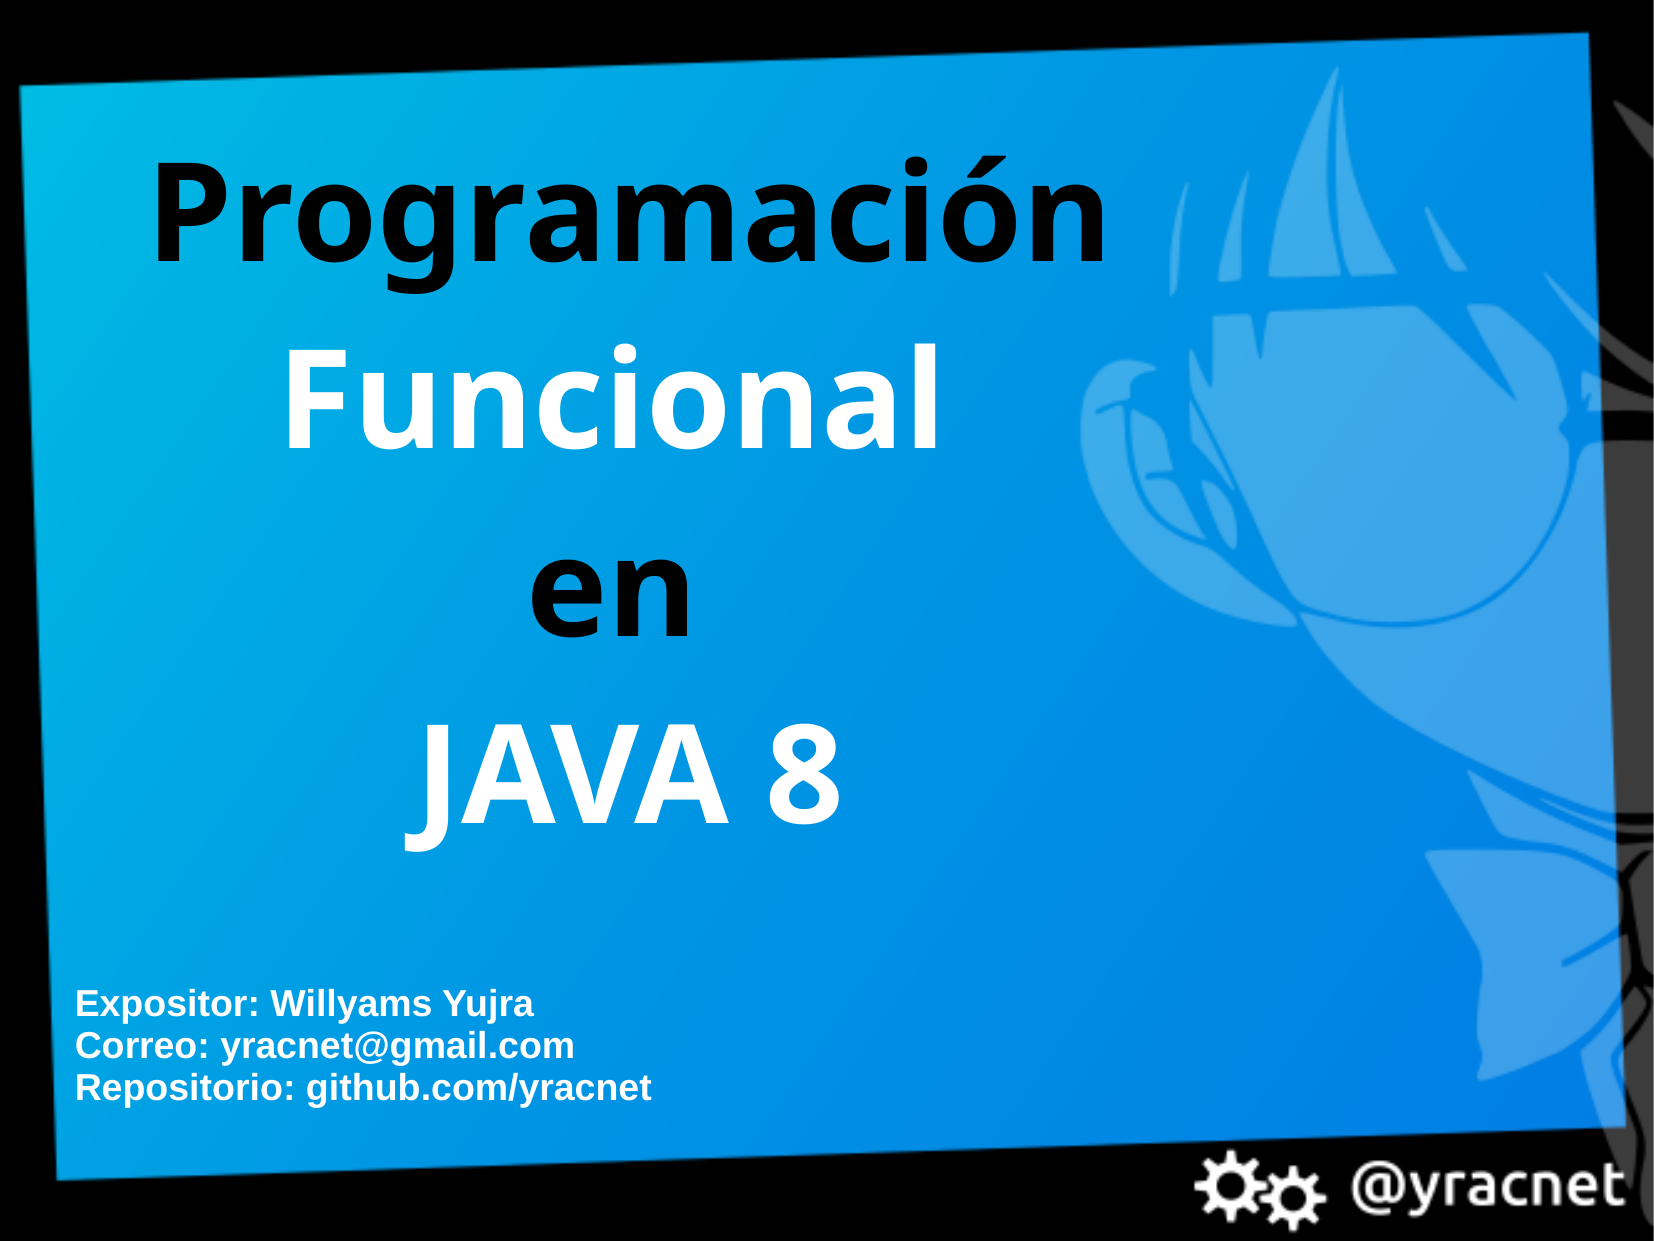

# Programación Funcional en JAVA 8
Expositor: Willyams Yujra
Correo: yracnet@gmail.com
Repositorio: github.com/yracnet